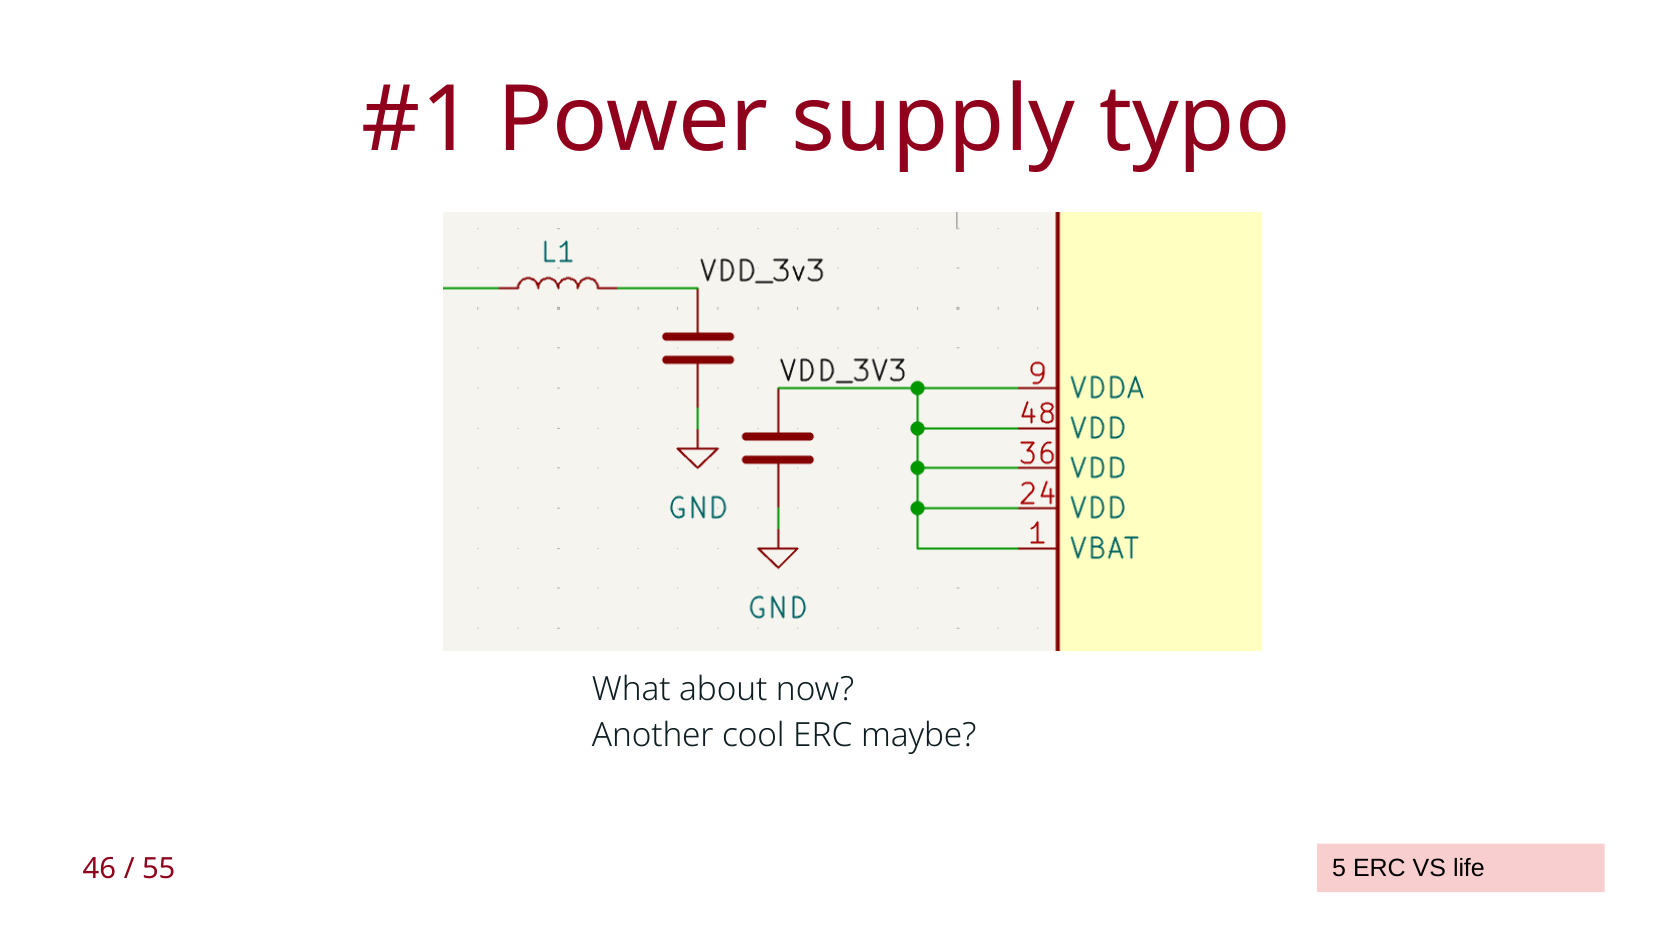

# #1 Power supply typo
What about now?
Another cool ERC maybe?
5 ERC VS life
46